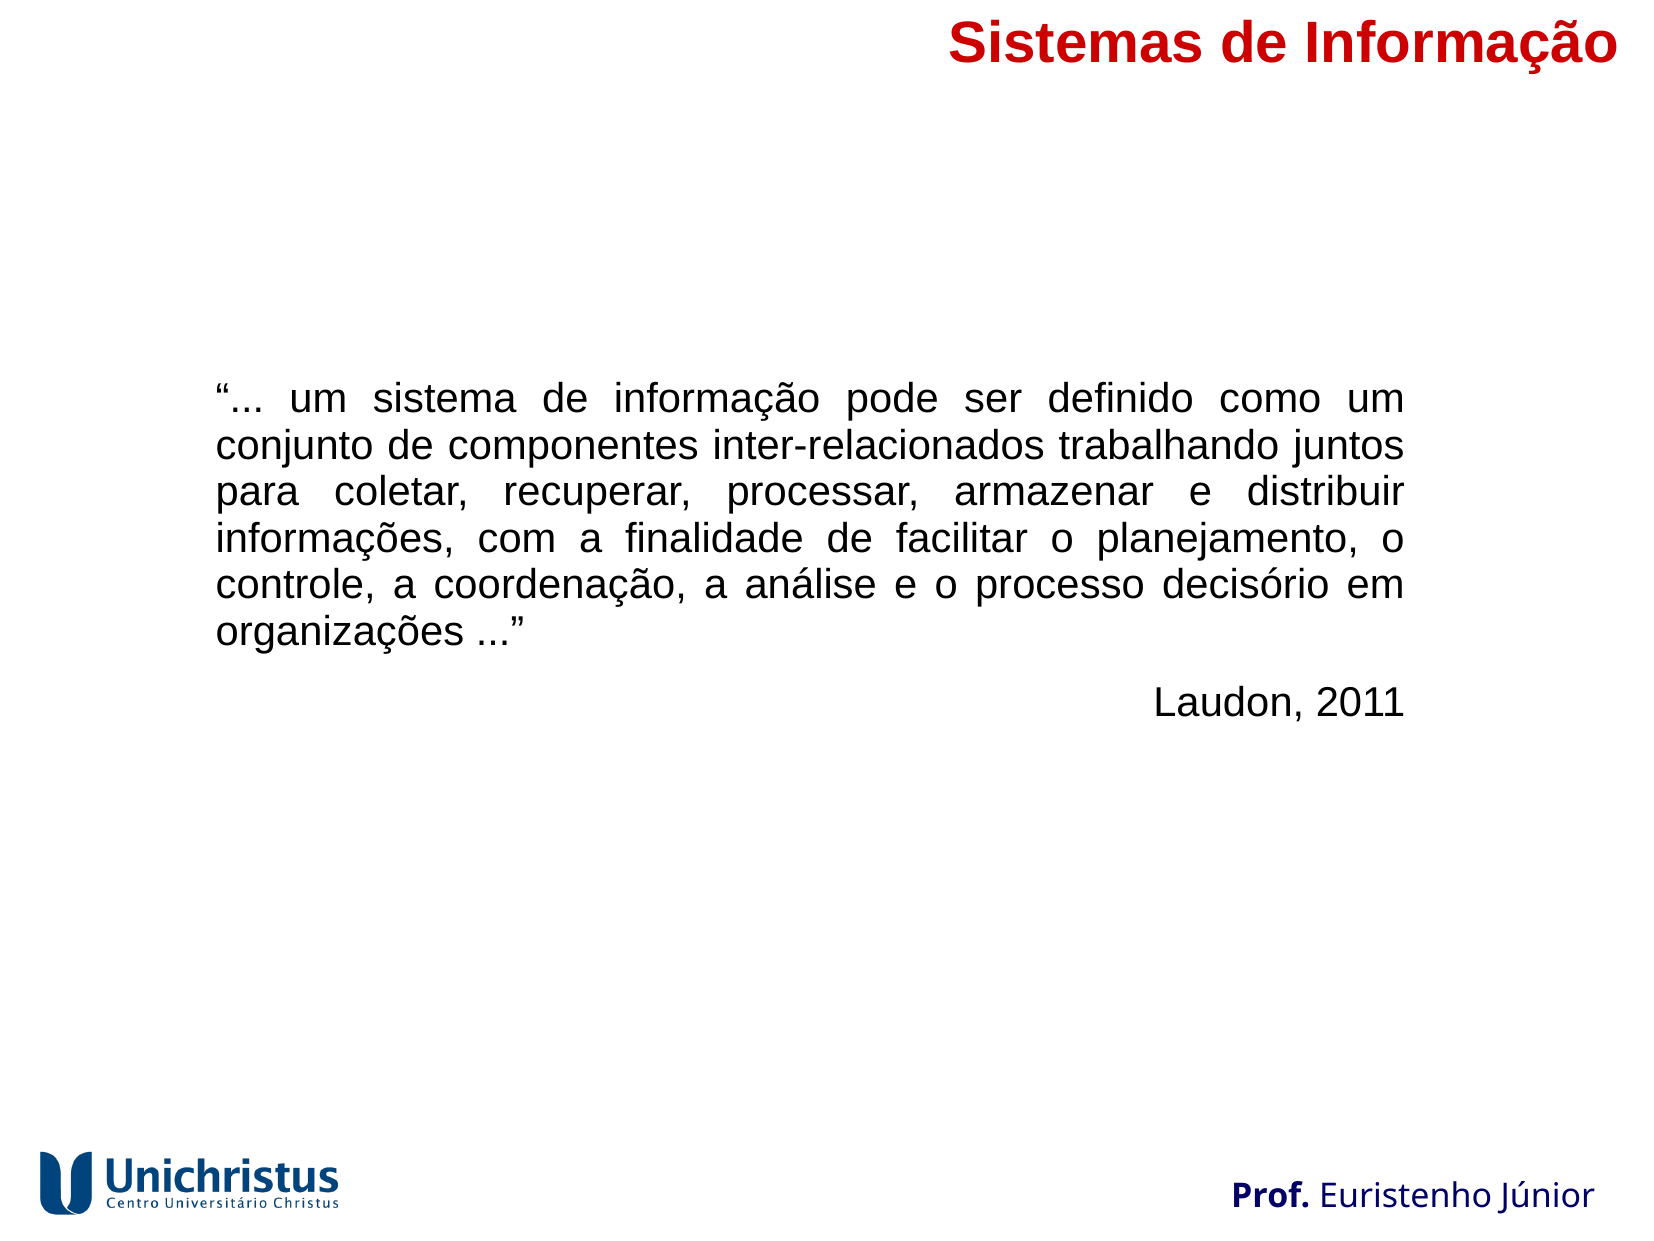

Sistemas de Informação
“... um sistema de informação pode ser definido como um conjunto de componentes inter-relacionados trabalhando juntos para coletar, recuperar, processar, armazenar e distribuir informações, com a finalidade de facilitar o planejamento, o controle, a coordenação, a análise e o processo decisório em organizações ...”
Laudon, 2011
Prof. Euristenho Júnior